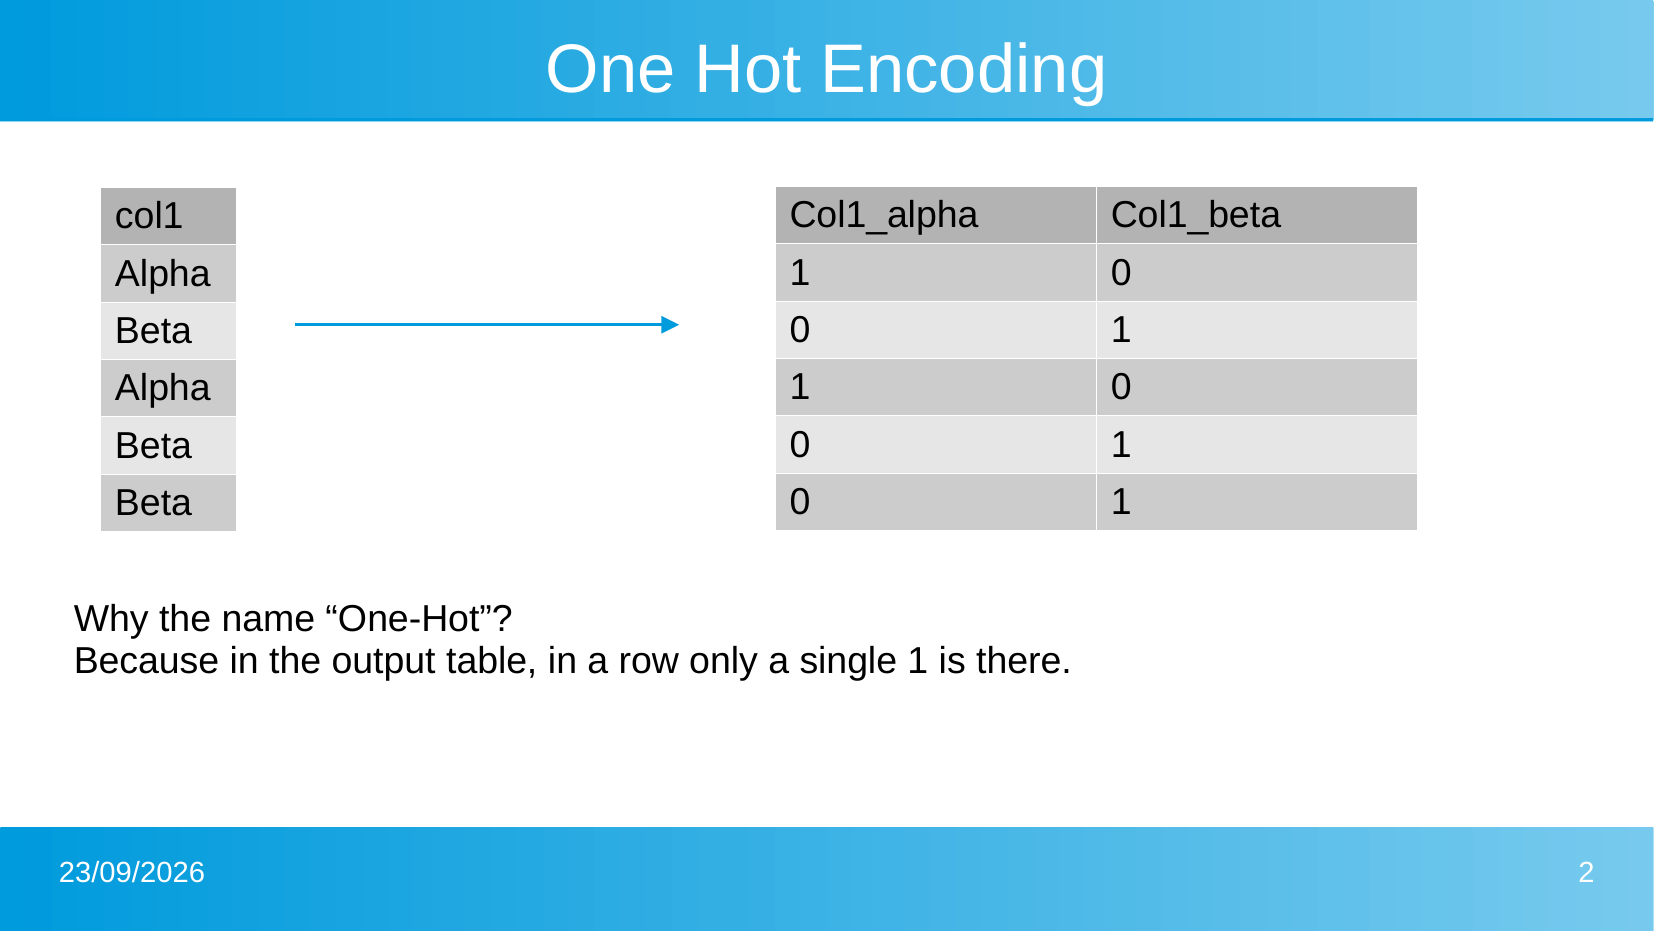

# One Hot Encoding
| Col1\_alpha | Col1\_beta |
| --- | --- |
| 1 | 0 |
| 0 | 1 |
| 1 | 0 |
| 0 | 1 |
| 0 | 1 |
| col1 |
| --- |
| Alpha |
| Beta |
| Alpha |
| Beta |
| Beta |
Why the name “One-Hot”?
Because in the output table, in a row only a single 1 is there.
2